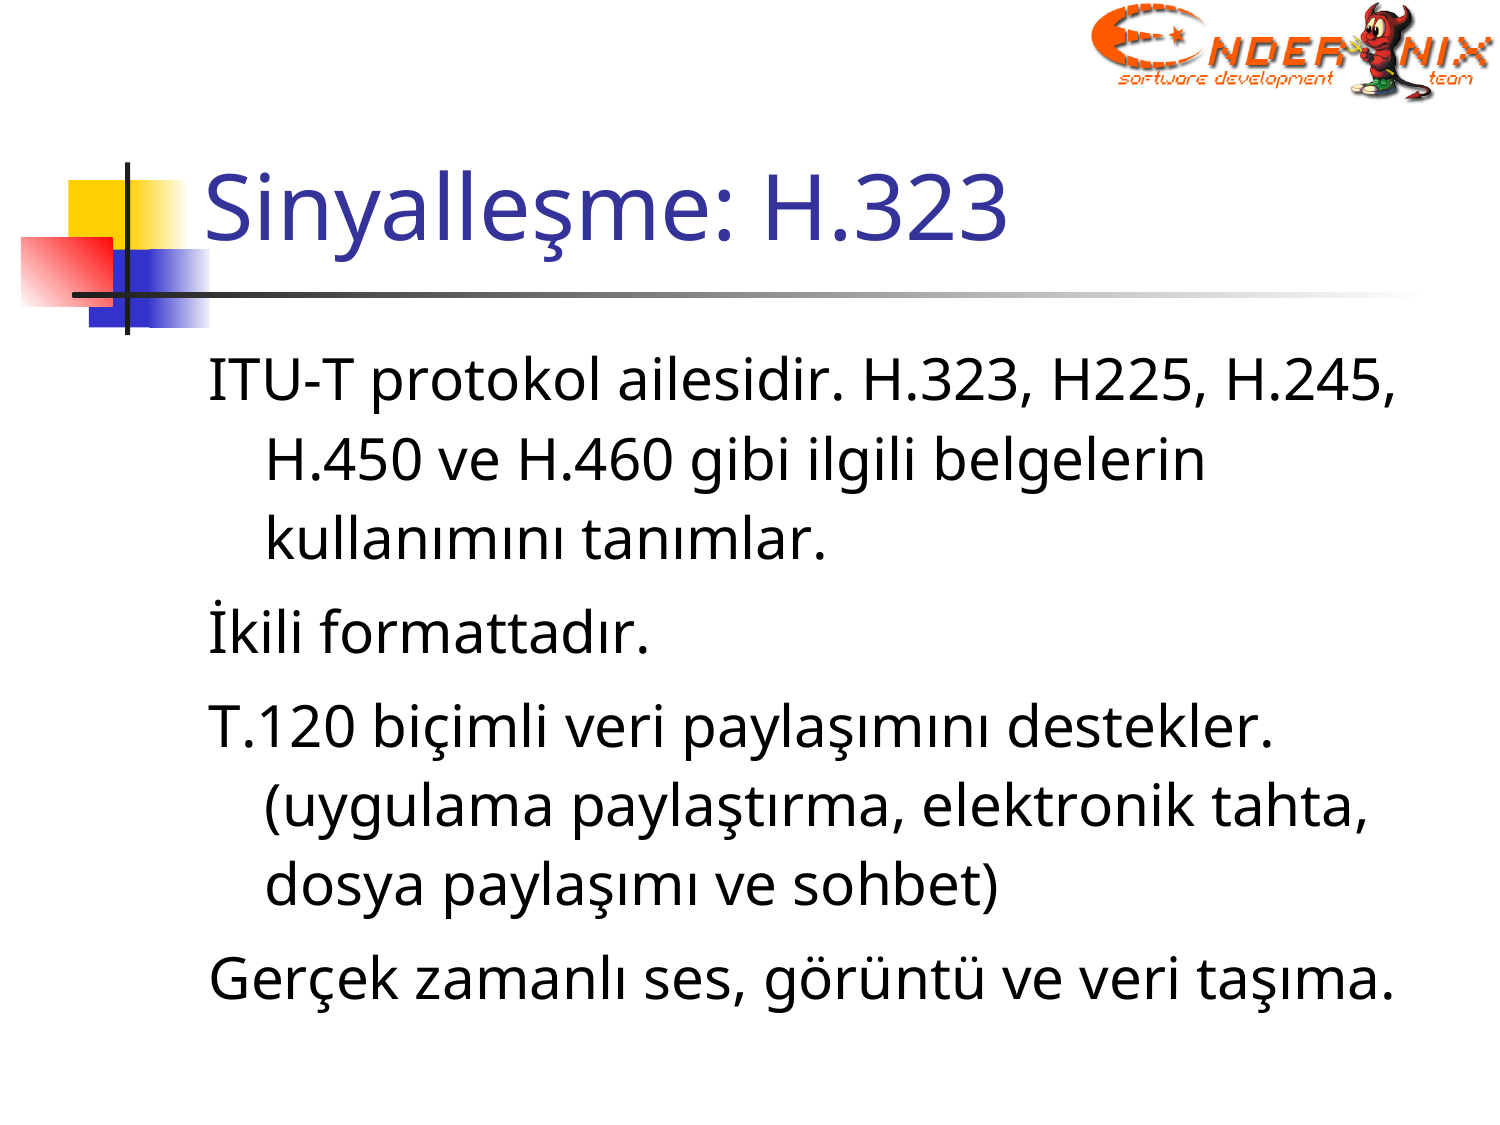

# Sinyalleşme: H.323
ITU-T protokol ailesidir. H.323, H225, H.245, H.450 ve H.460 gibi ilgili belgelerin kullanımını tanımlar.
İkili formattadır.
T.120 biçimli veri paylaşımını destekler. (uygulama paylaştırma, elektronik tahta, dosya paylaşımı ve sohbet)
Gerçek zamanlı ses, görüntü ve veri taşıma.